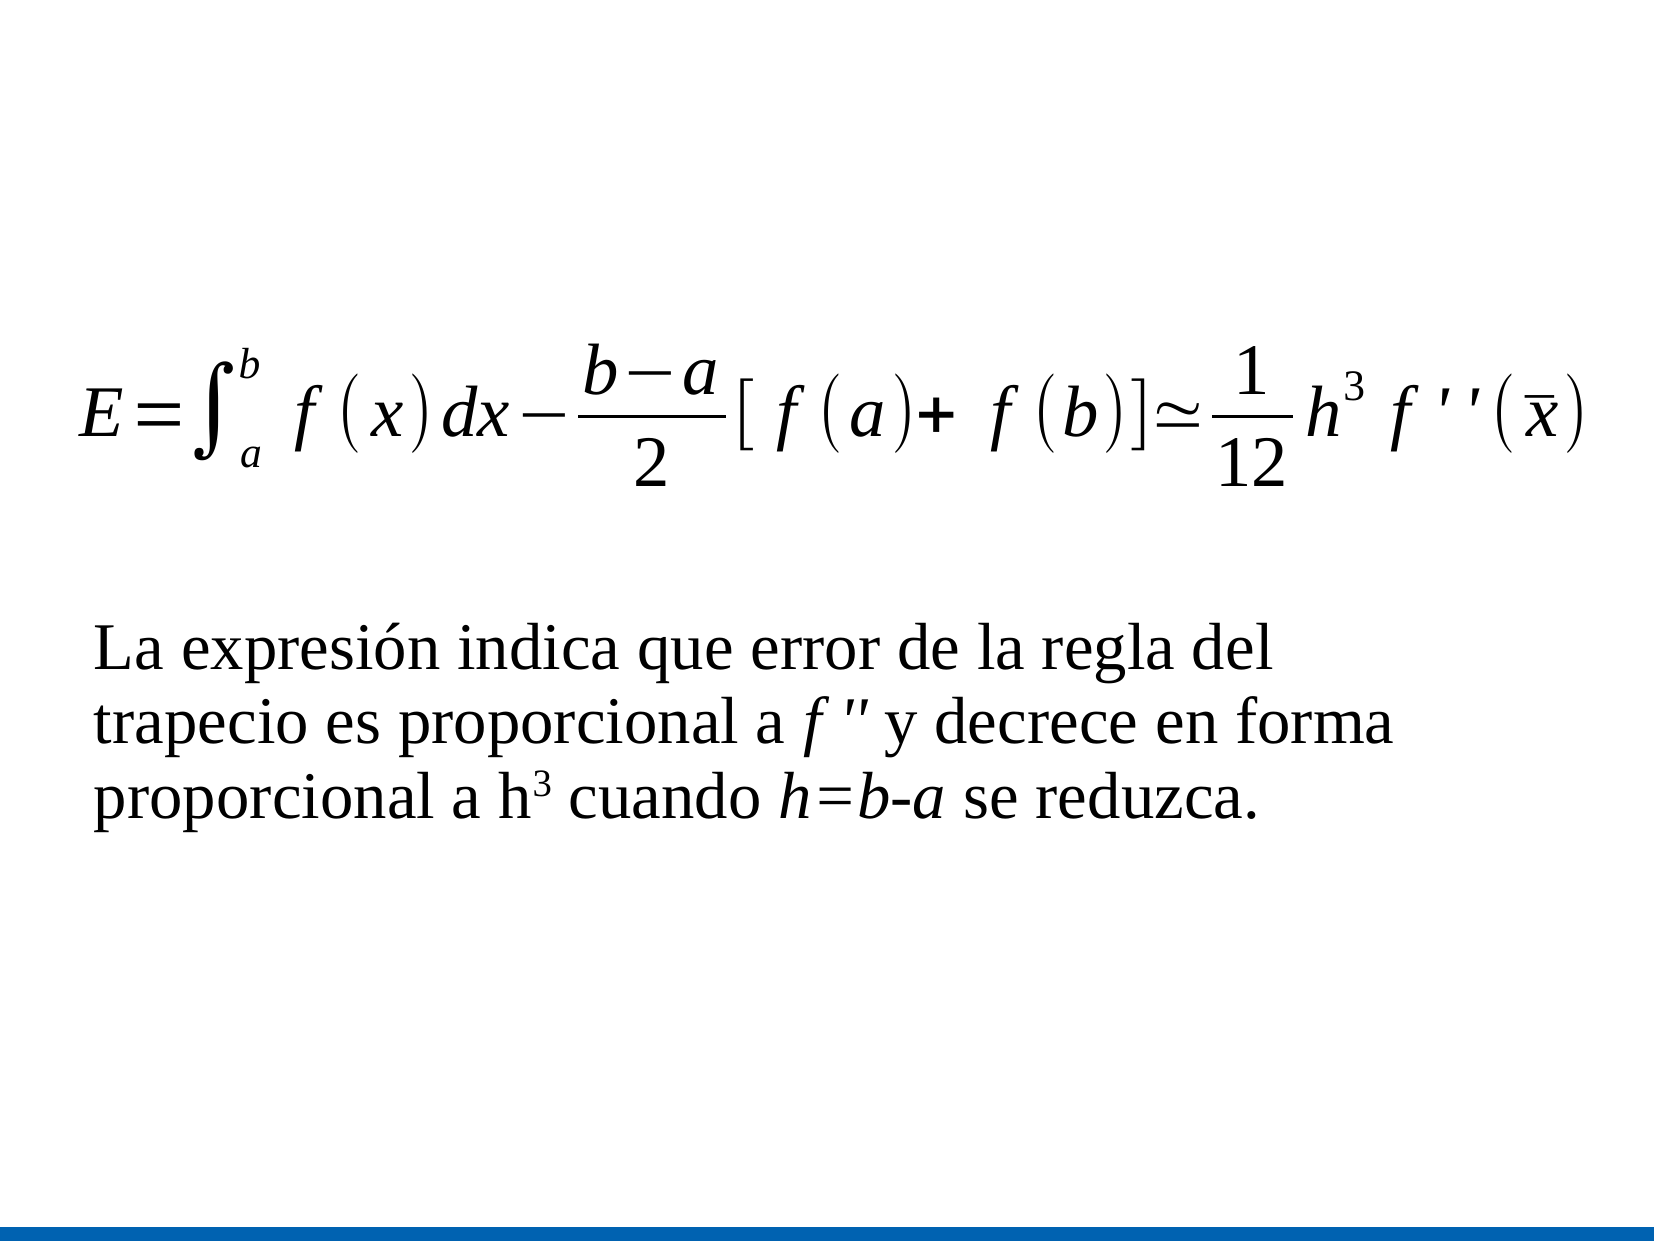

# La expresión indica que error de la regla del trapecio es proporcional a f '' y decrece en forma proporcional a h3 cuando h=b-a se reduzca.